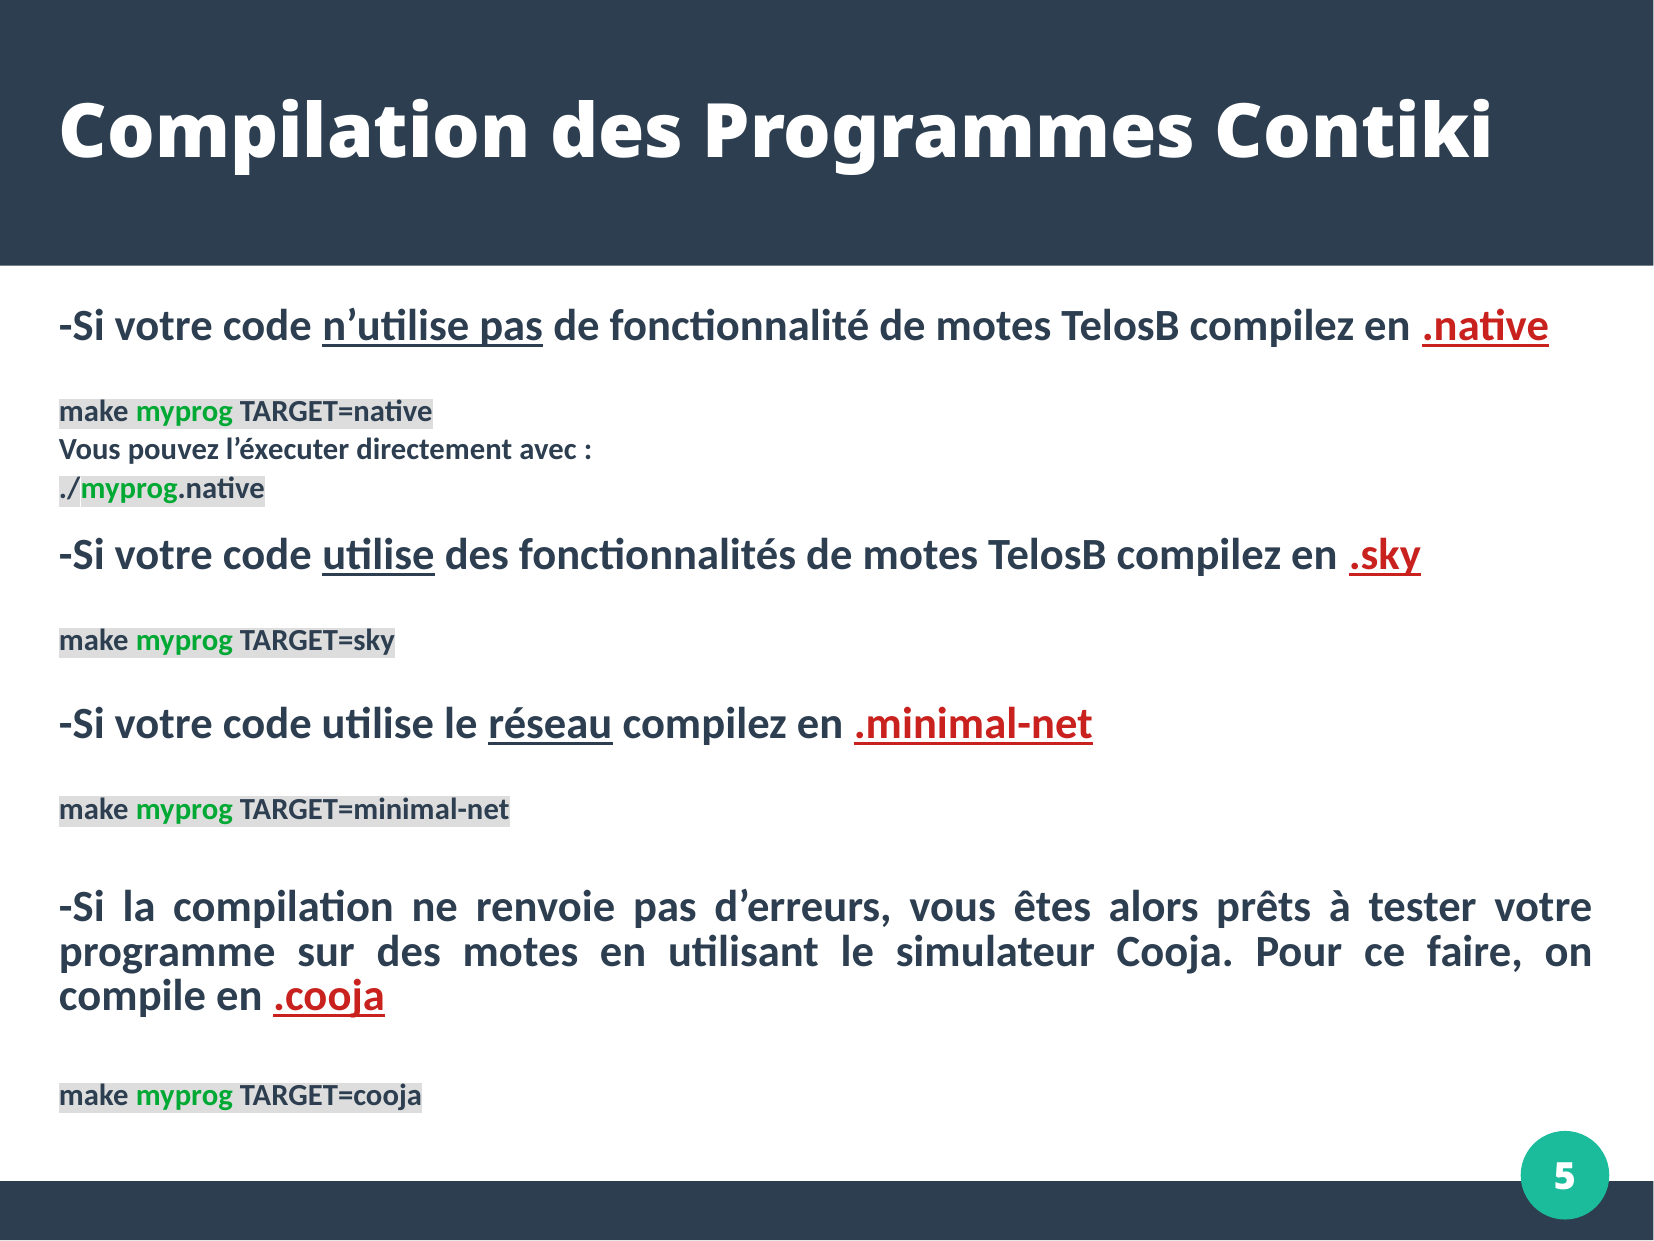

# Compilation des Programmes Contiki
-Si votre code n’utilise pas de fonctionnalité de motes TelosB compilez en .native
make myprog TARGET=native
Vous pouvez l’éxecuter directement avec :
./myprog.native
-Si votre code utilise des fonctionnalités de motes TelosB compilez en .sky
make myprog TARGET=sky
-Si votre code utilise le réseau compilez en .minimal-net
make myprog TARGET=minimal-net
-Si la compilation ne renvoie pas d’erreurs, vous êtes alors prêts à tester votre programme sur des motes en utilisant le simulateur Cooja. Pour ce faire, on compile en .cooja
make myprog TARGET=cooja
5